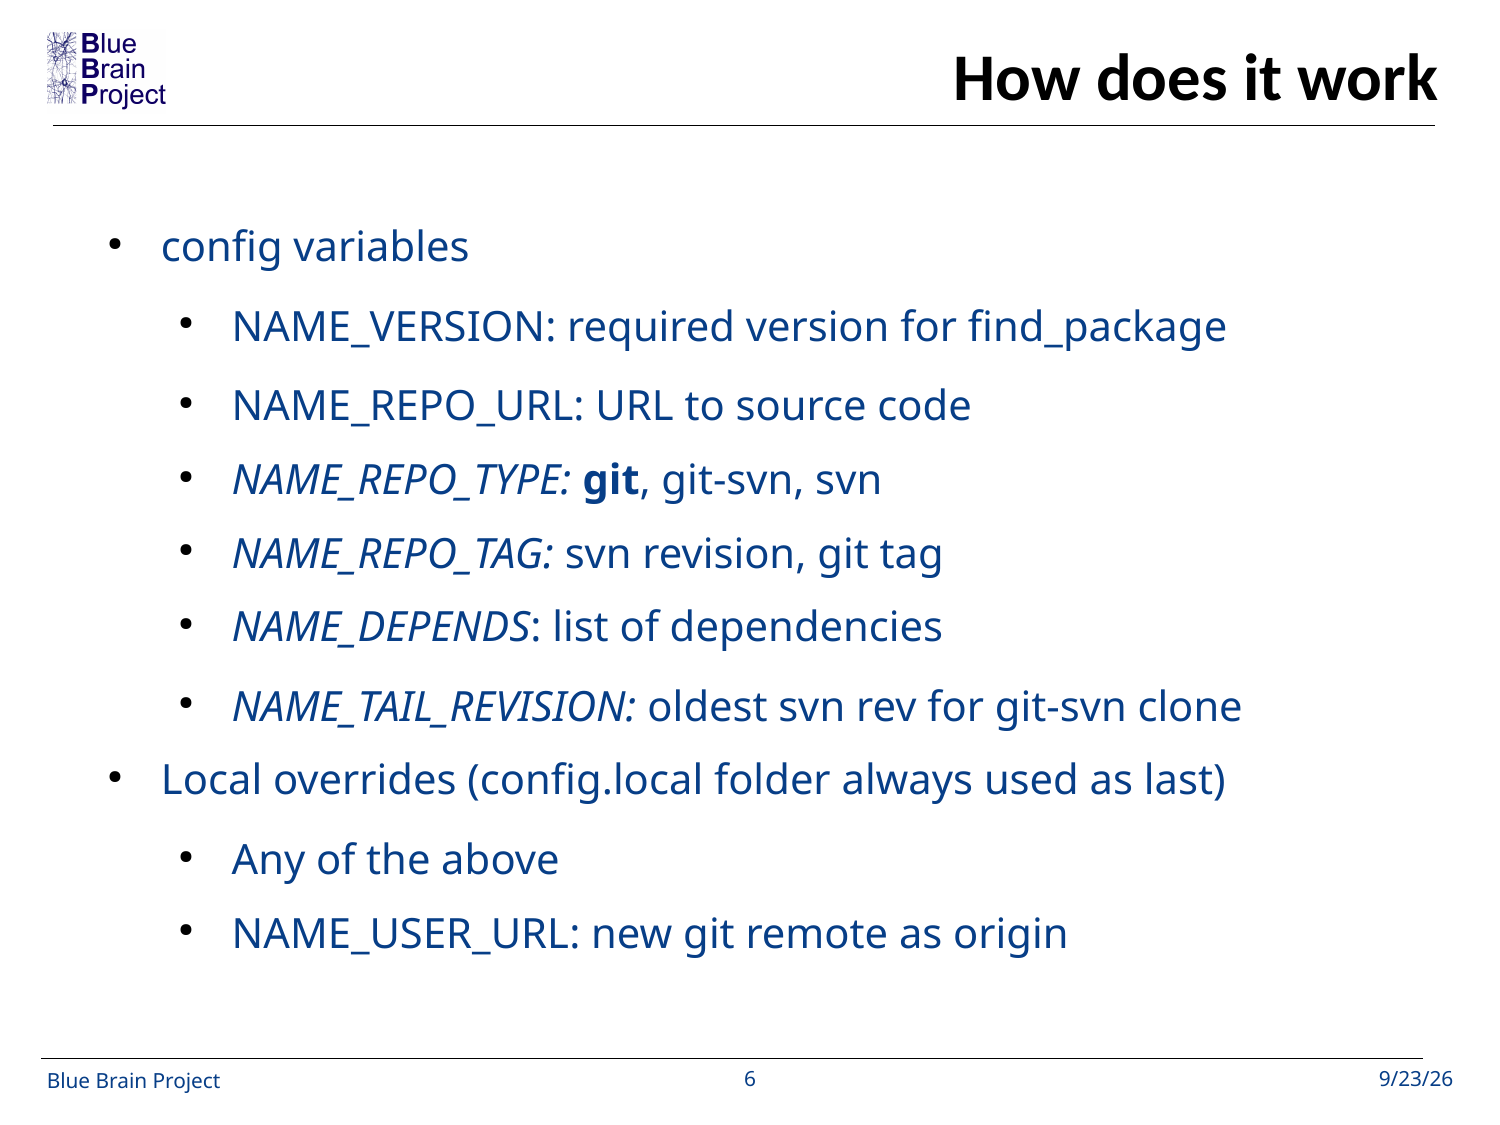

How does it work
# config variables
NAME_VERSION: required version for find_package
NAME_REPO_URL: URL to source code
NAME_REPO_TYPE: git, git-svn, svn
NAME_REPO_TAG: svn revision, git tag
NAME_DEPENDS: list of dependencies
NAME_TAIL_REVISION: oldest svn rev for git-svn clone
Local overrides (config.local folder always used as last)
Any of the above
NAME_USER_URL: new git remote as origin
Blue Brain Project